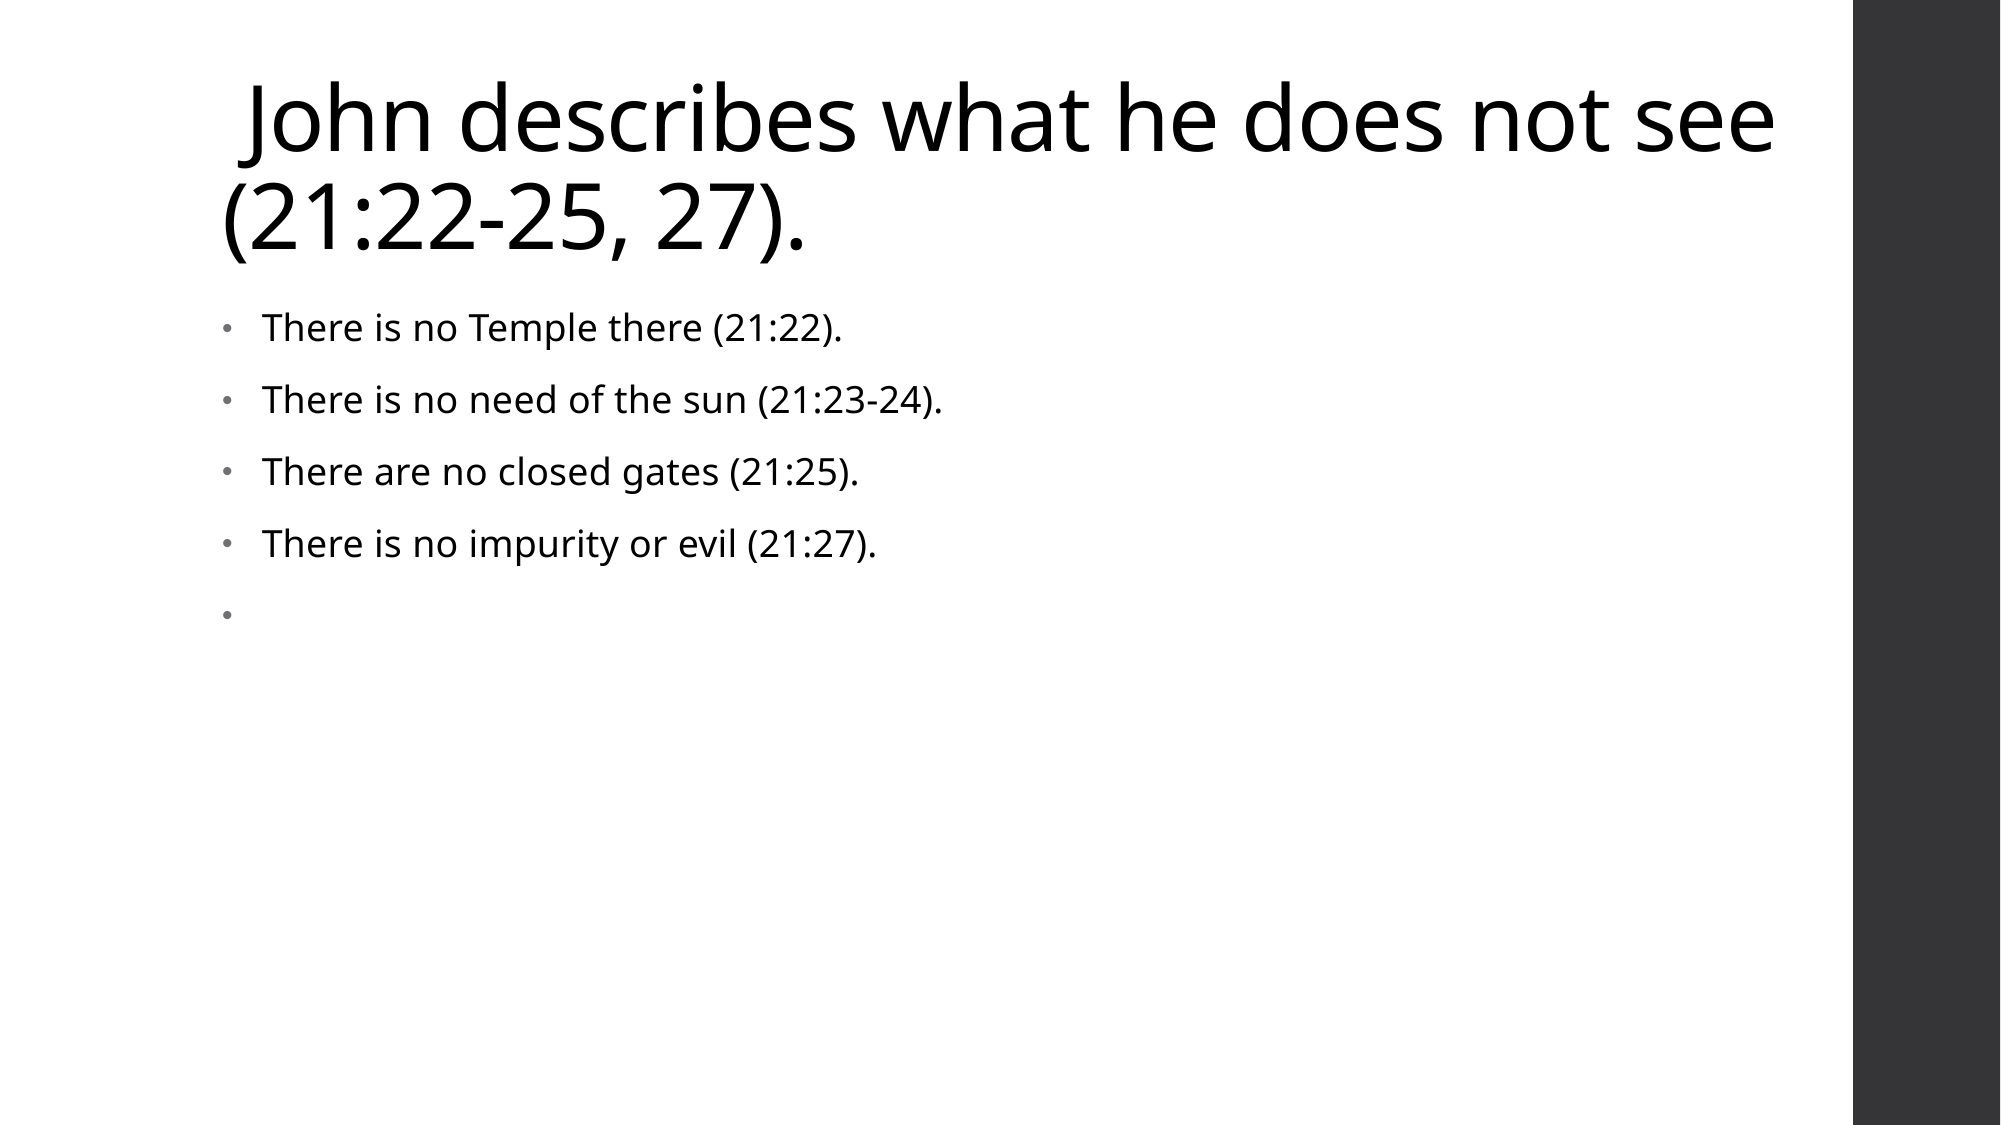

# John describes what he does not see (21:22-25, 27).
 There is no Temple there (21:22).
 There is no need of the sun (21:23-24).
 There are no closed gates (21:25).
 There is no impurity or evil (21:27).